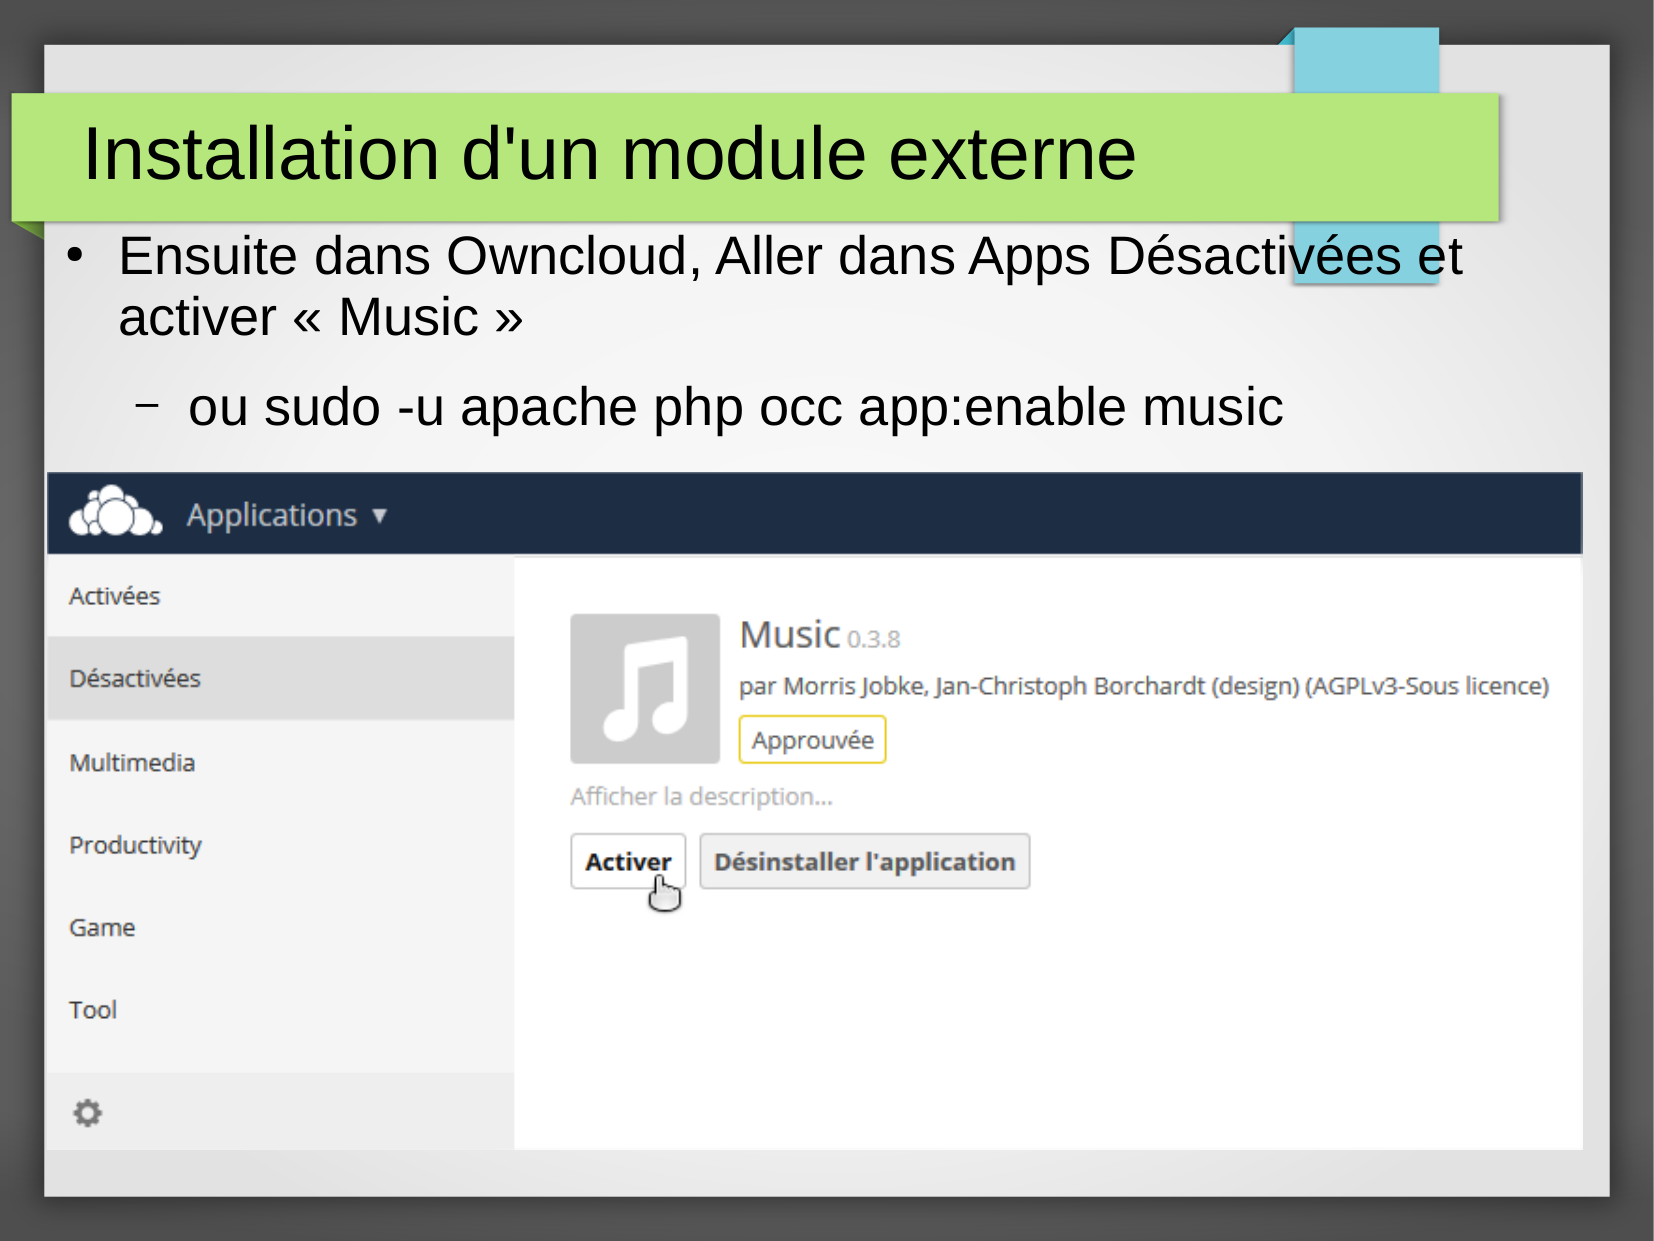

# Installation d'un module externe
Ensuite dans Owncloud, Aller dans Apps Désactivées et activer « Music »
ou sudo -u apache php occ app:enable music